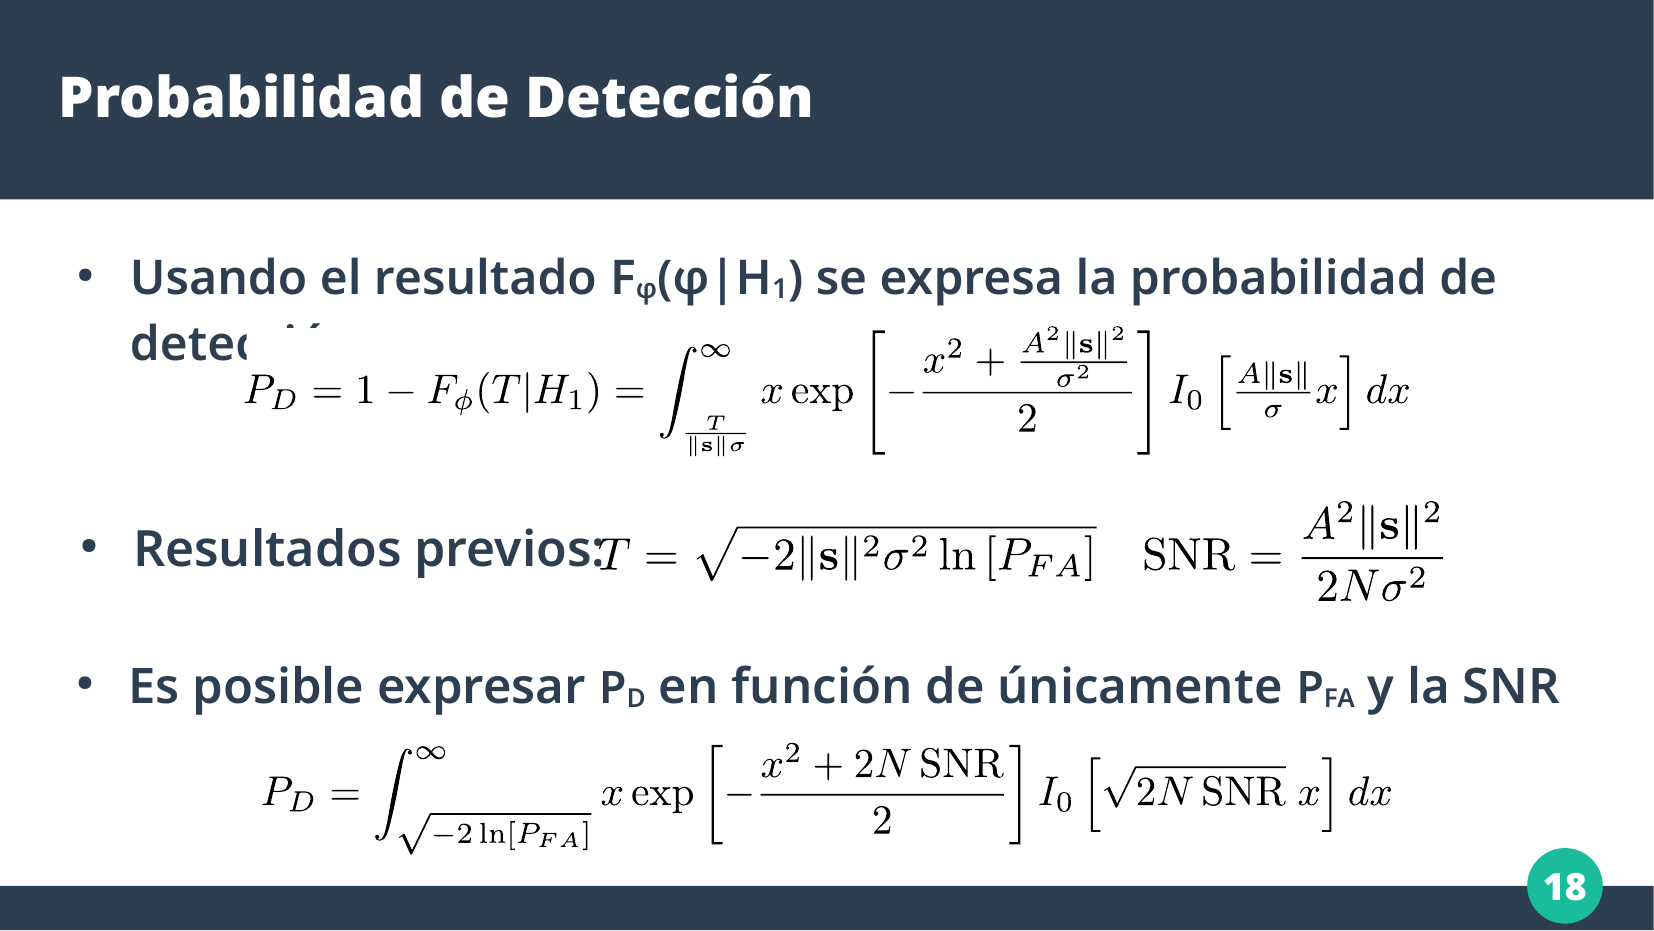

# Probabilidad de Detección
Usando el resultado Fφ(φ|H1) se expresa la probabilidad de detección
Resultados previos:
Es posible expresar PD en función de únicamente PFA y la SNR